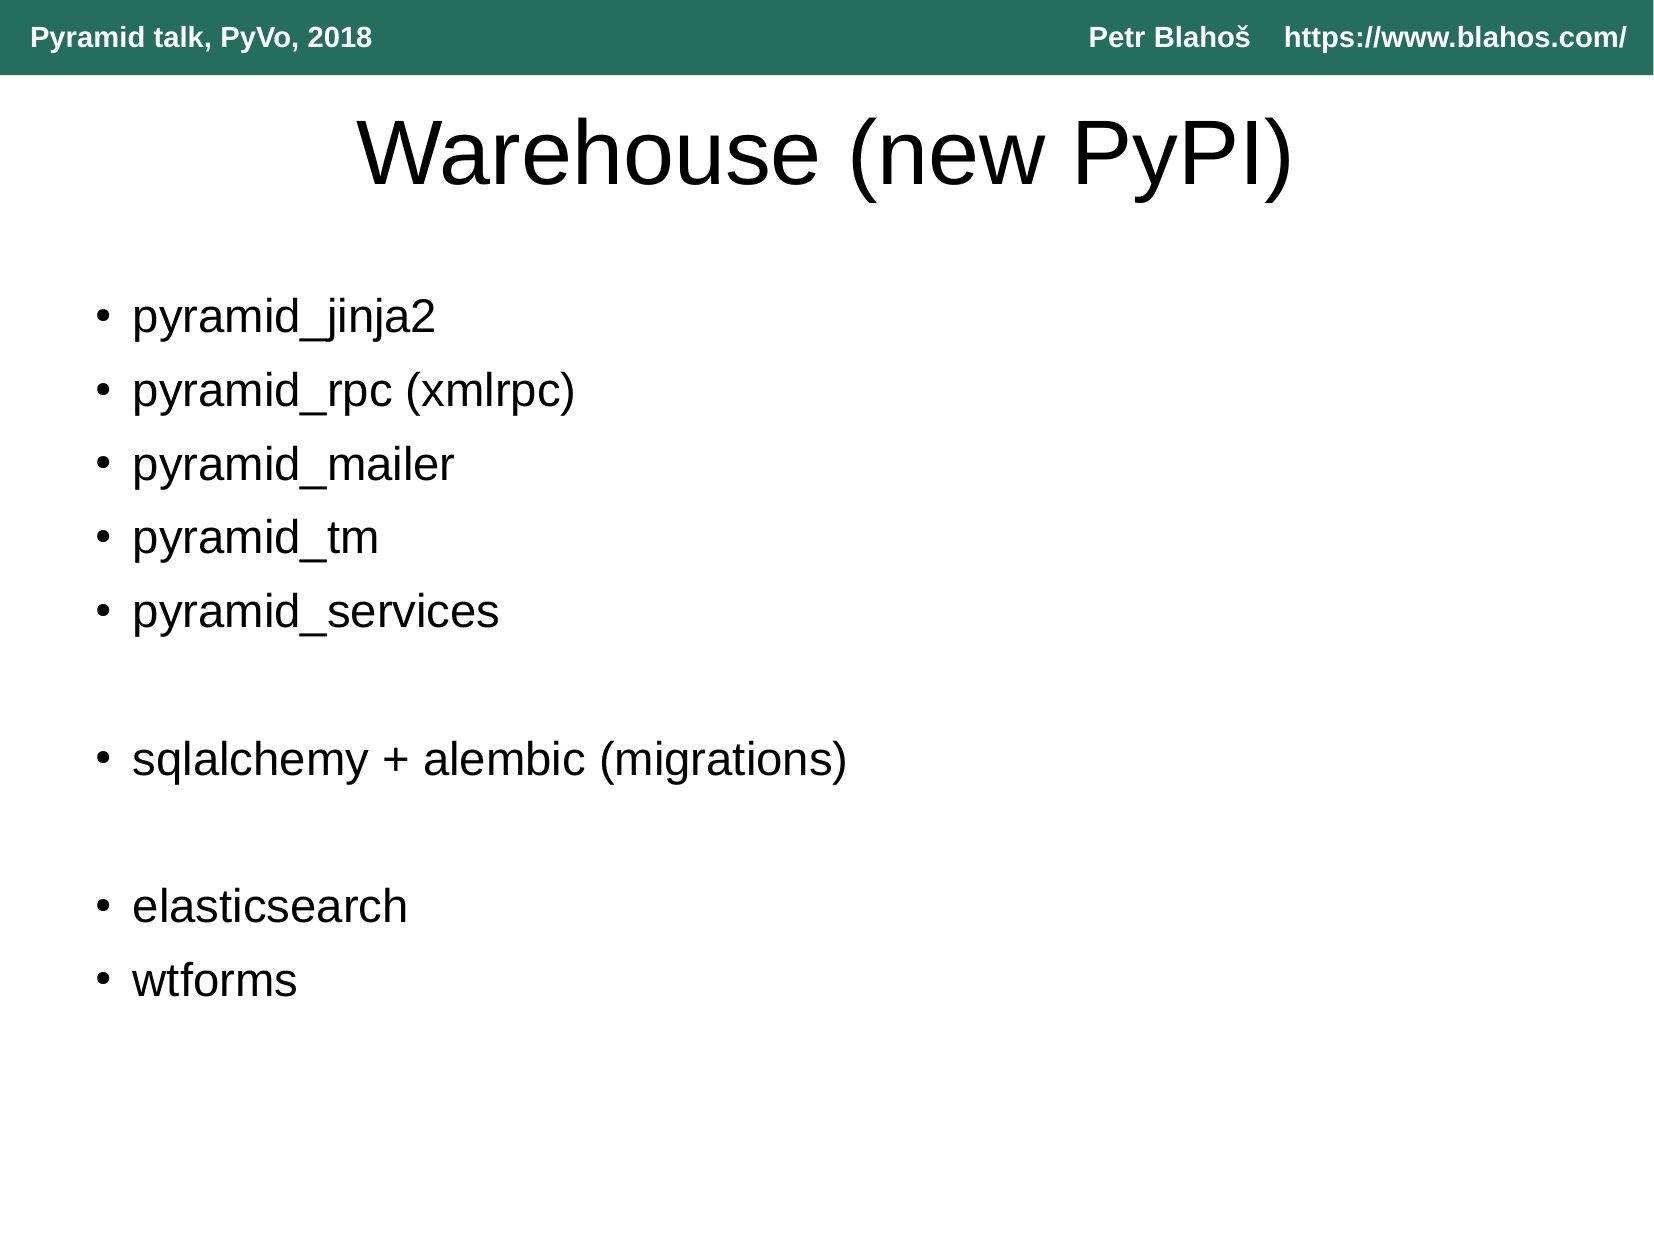

# Warehouse (new PyPI)
pyramid_jinja2
pyramid_rpc (xmlrpc)
pyramid_mailer
pyramid_tm
pyramid_services
sqlalchemy + alembic (migrations)
elasticsearch
wtforms